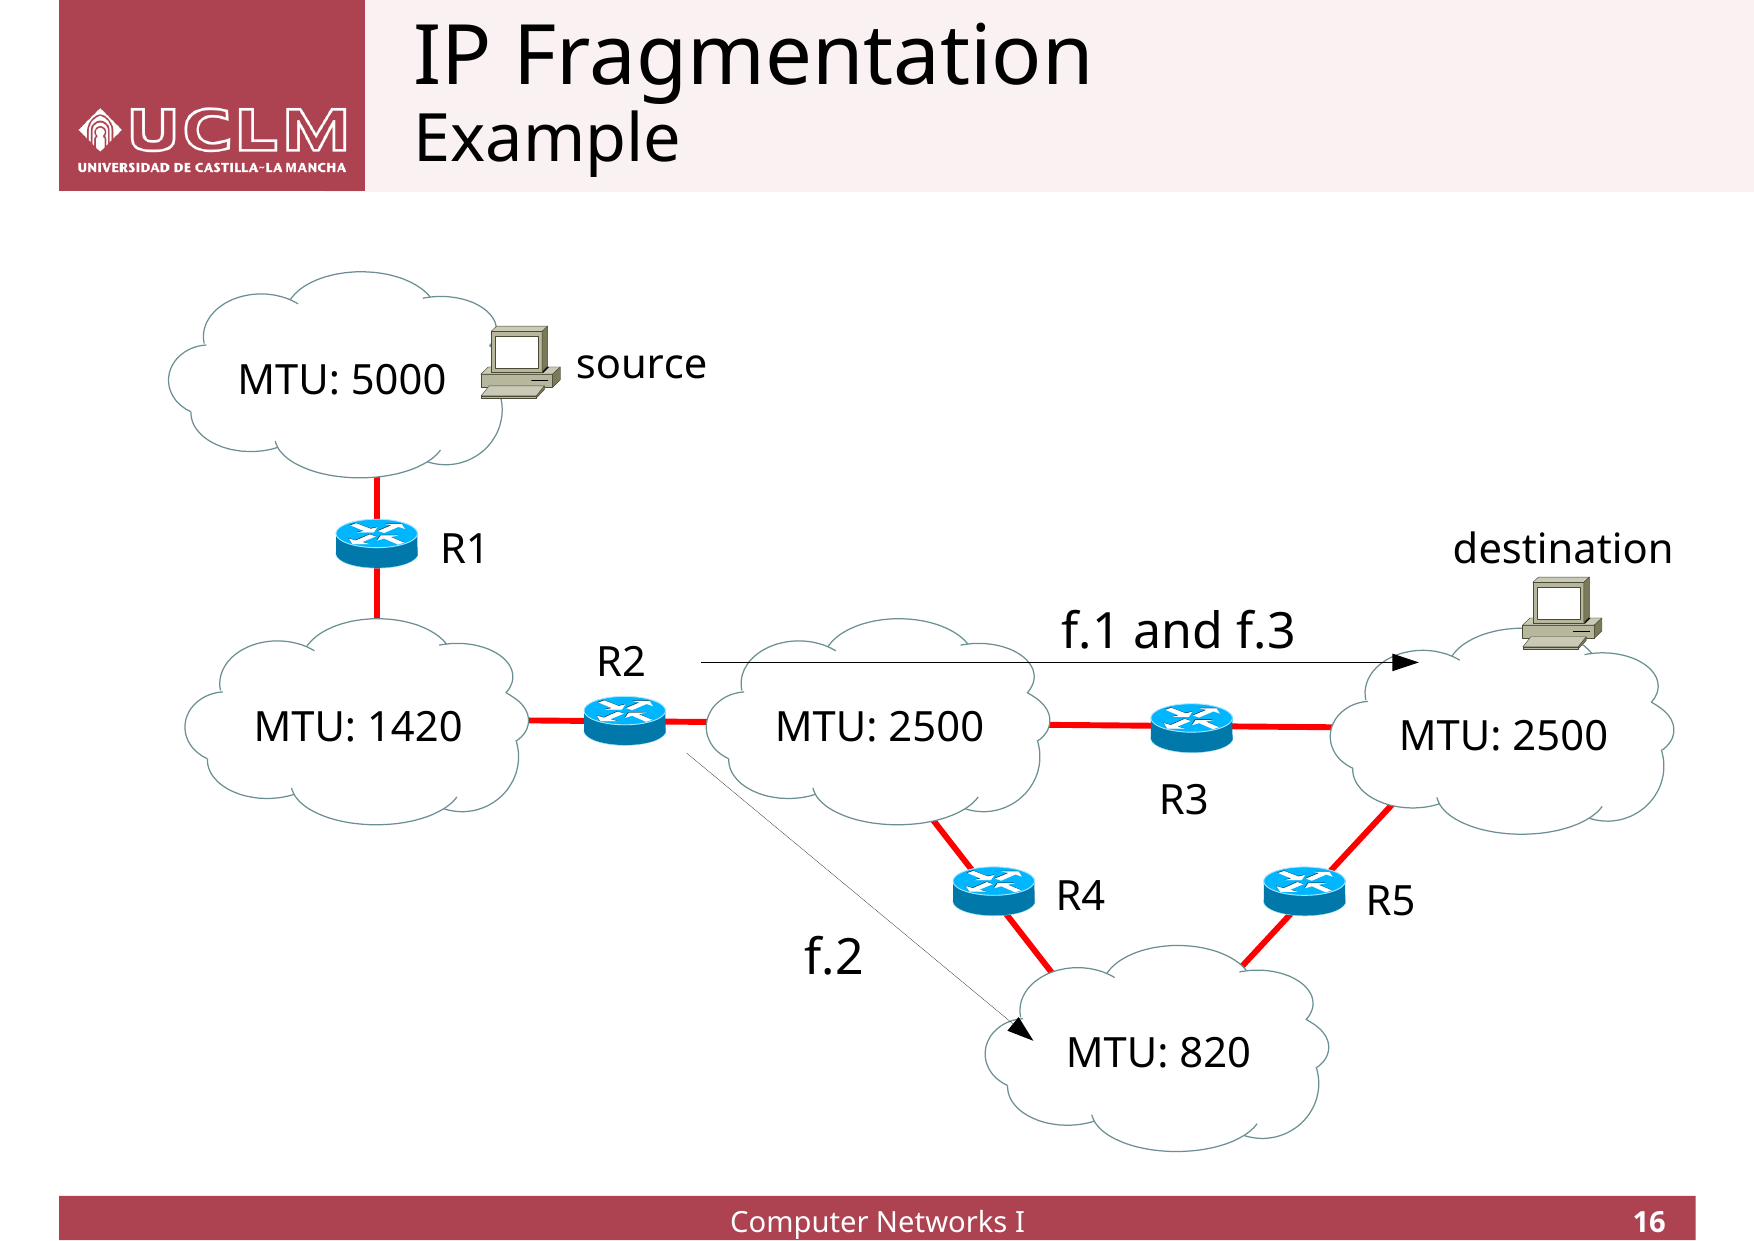

# IP Fragmentation Example
MTU: 5000
source
R1
destination
f.1 and f.3
MTU: 1420
MTU: 2500
R2
MTU: 2500
R3
R4
R5
f.2
MTU: 820
Computer Networks I
16